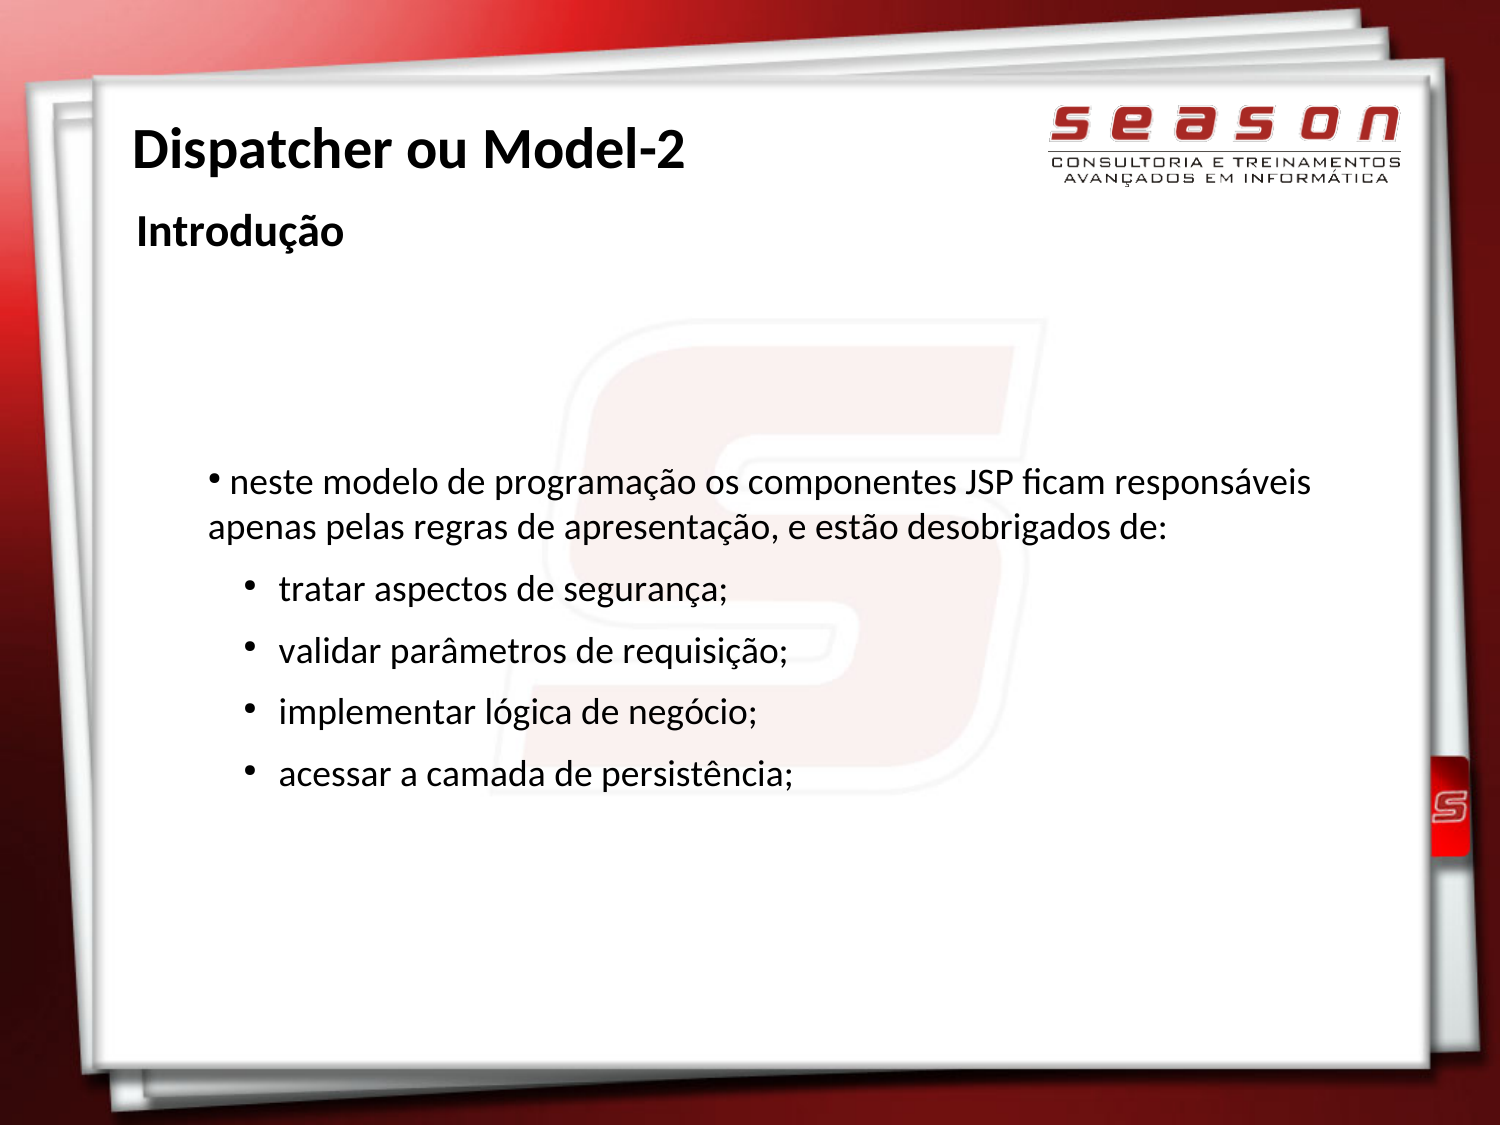

# Dispatcher ou Model-2
Introdução
 neste modelo de programação os componentes JSP ficam responsáveis apenas pelas regras de apresentação, e estão desobrigados de:
tratar aspectos de segurança;
validar parâmetros de requisição;
implementar lógica de negócio;
acessar a camada de persistência;